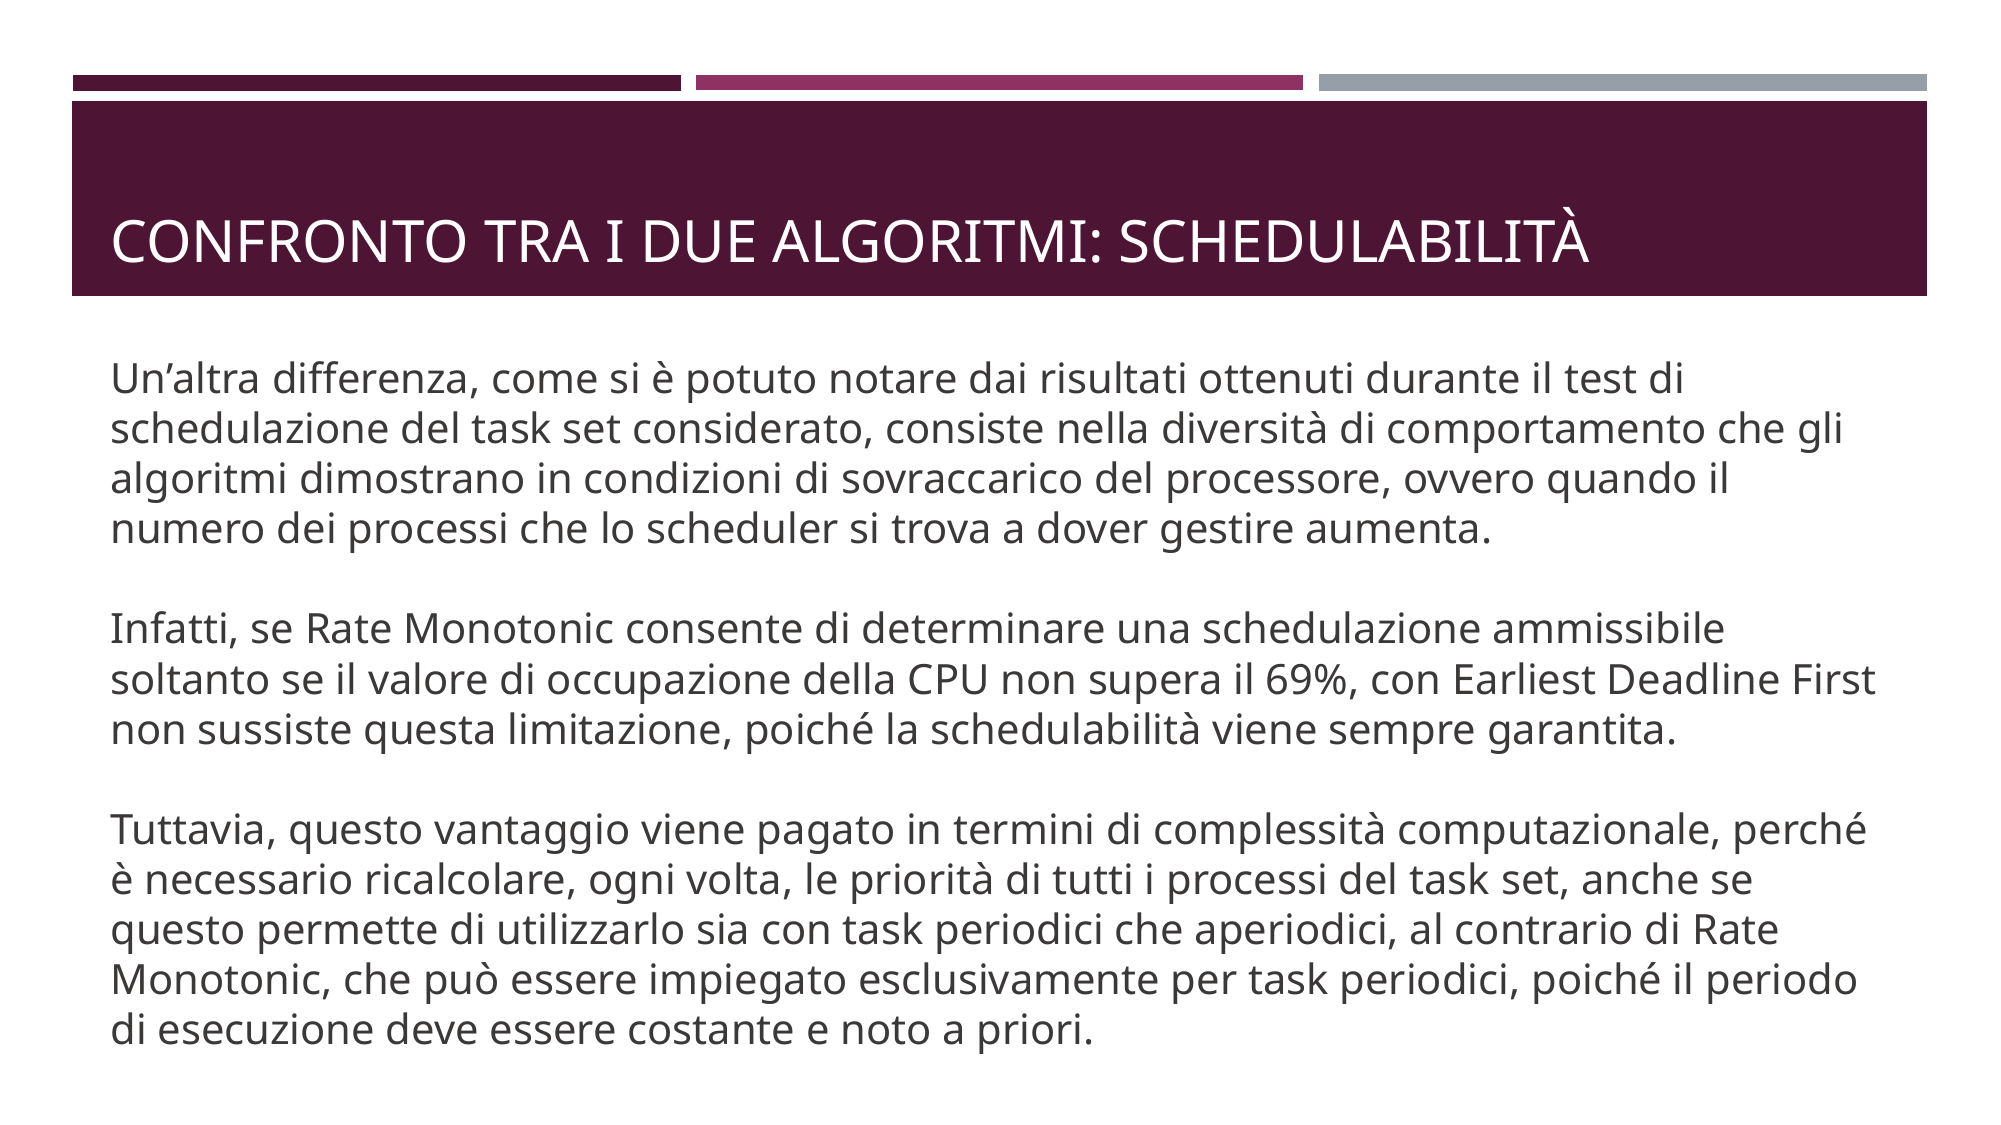

# Confronto tra i due algoritmi: schedulabilità
Un’altra differenza, come si è potuto notare dai risultati ottenuti durante il test di schedulazione del task set considerato, consiste nella diversità di comportamento che gli algoritmi dimostrano in condizioni di sovraccarico del processore, ovvero quando il numero dei processi che lo scheduler si trova a dover gestire aumenta.
Infatti, se Rate Monotonic consente di determinare una schedulazione ammissibile soltanto se il valore di occupazione della CPU non supera il 69%, con Earliest Deadline First non sussiste questa limitazione, poiché la schedulabilità viene sempre garantita.
Tuttavia, questo vantaggio viene pagato in termini di complessità computazionale, perché è necessario ricalcolare, ogni volta, le priorità di tutti i processi del task set, anche se questo permette di utilizzarlo sia con task periodici che aperiodici, al contrario di Rate Monotonic, che può essere impiegato esclusivamente per task periodici, poiché il periodo di esecuzione deve essere costante e noto a priori.